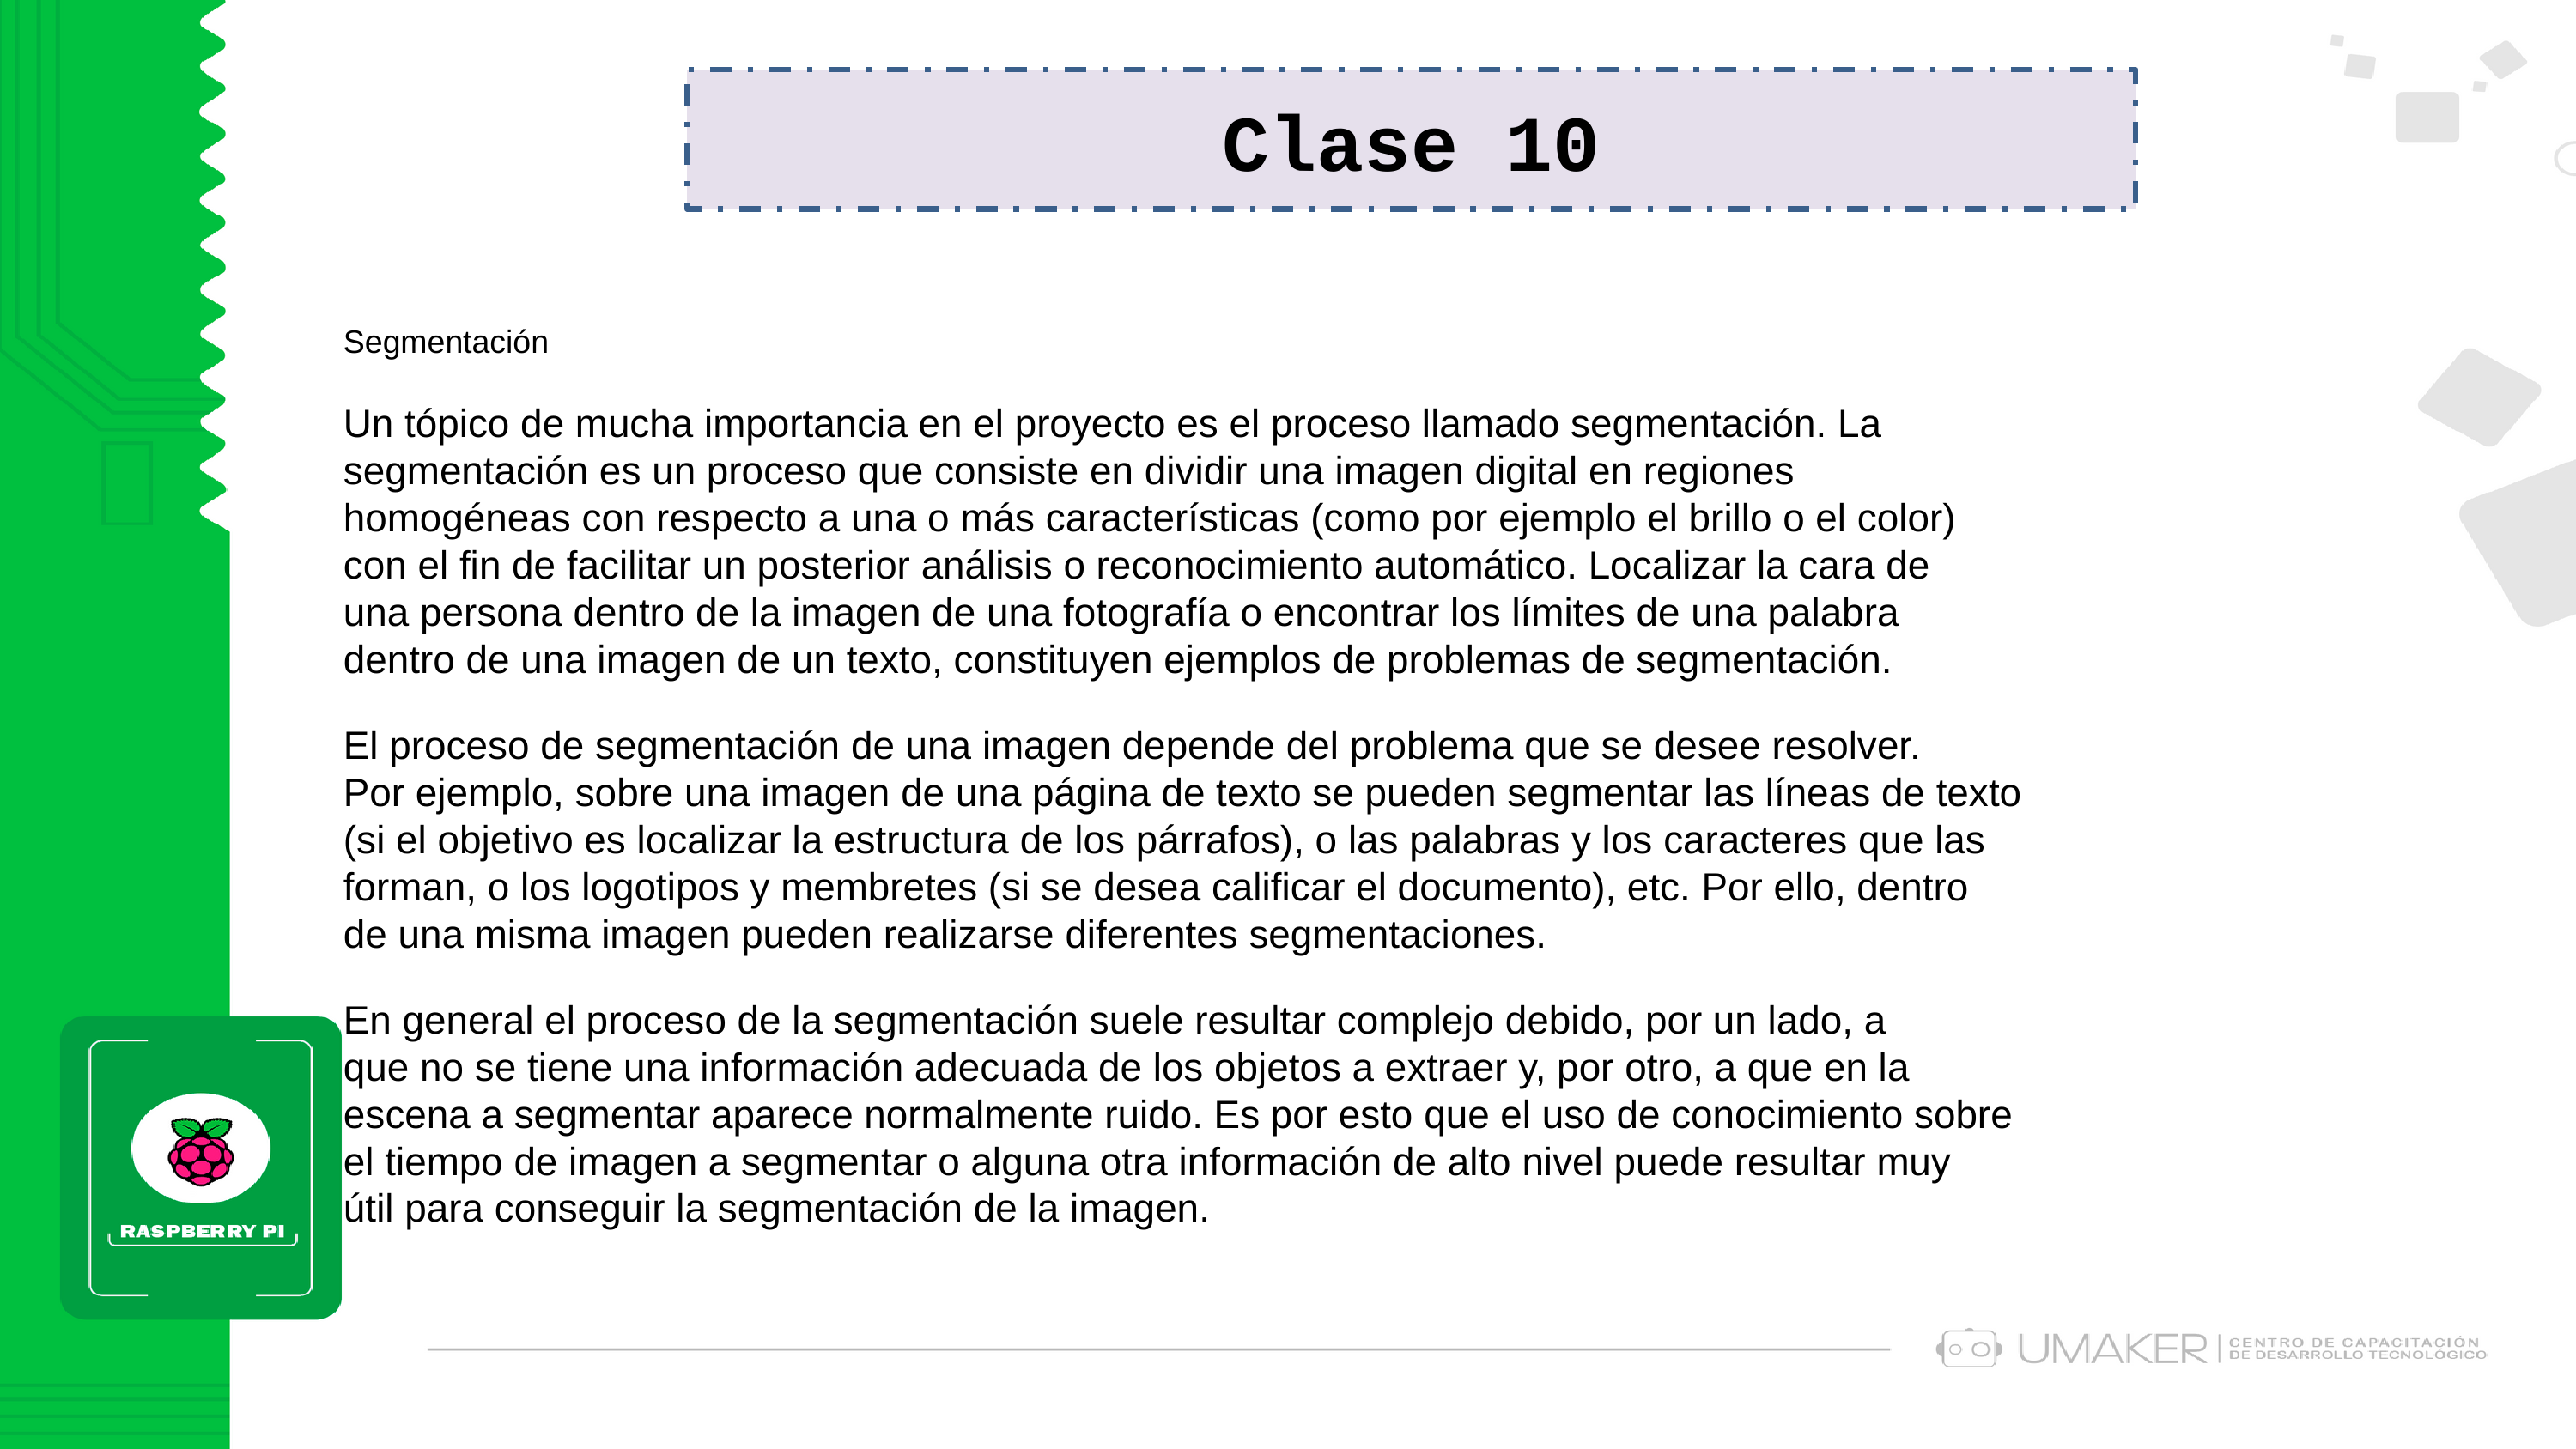

Clase 10
Segmentación
Un tópico de mucha importancia en el proyecto es el proceso llamado segmentación. La
segmentación es un proceso que consiste en dividir una imagen digital en regiones
homogéneas con respecto a una o más características (como por ejemplo el brillo o el color)
con el fin de facilitar un posterior análisis o reconocimiento automático. Localizar la cara de
una persona dentro de la imagen de una fotografía o encontrar los límites de una palabra
dentro de una imagen de un texto, constituyen ejemplos de problemas de segmentación.
El proceso de segmentación de una imagen depende del problema que se desee resolver.
Por ejemplo, sobre una imagen de una página de texto se pueden segmentar las líneas de texto
(si el objetivo es localizar la estructura de los párrafos), o las palabras y los caracteres que las
forman, o los logotipos y membretes (si se desea calificar el documento), etc. Por ello, dentro
de una misma imagen pueden realizarse diferentes segmentaciones.
En general el proceso de la segmentación suele resultar complejo debido, por un lado, a
que no se tiene una información adecuada de los objetos a extraer y, por otro, a que en la
escena a segmentar aparece normalmente ruido. Es por esto que el uso de conocimiento sobre
el tiempo de imagen a segmentar o alguna otra información de alto nivel puede resultar muy
útil para conseguir la segmentación de la imagen.